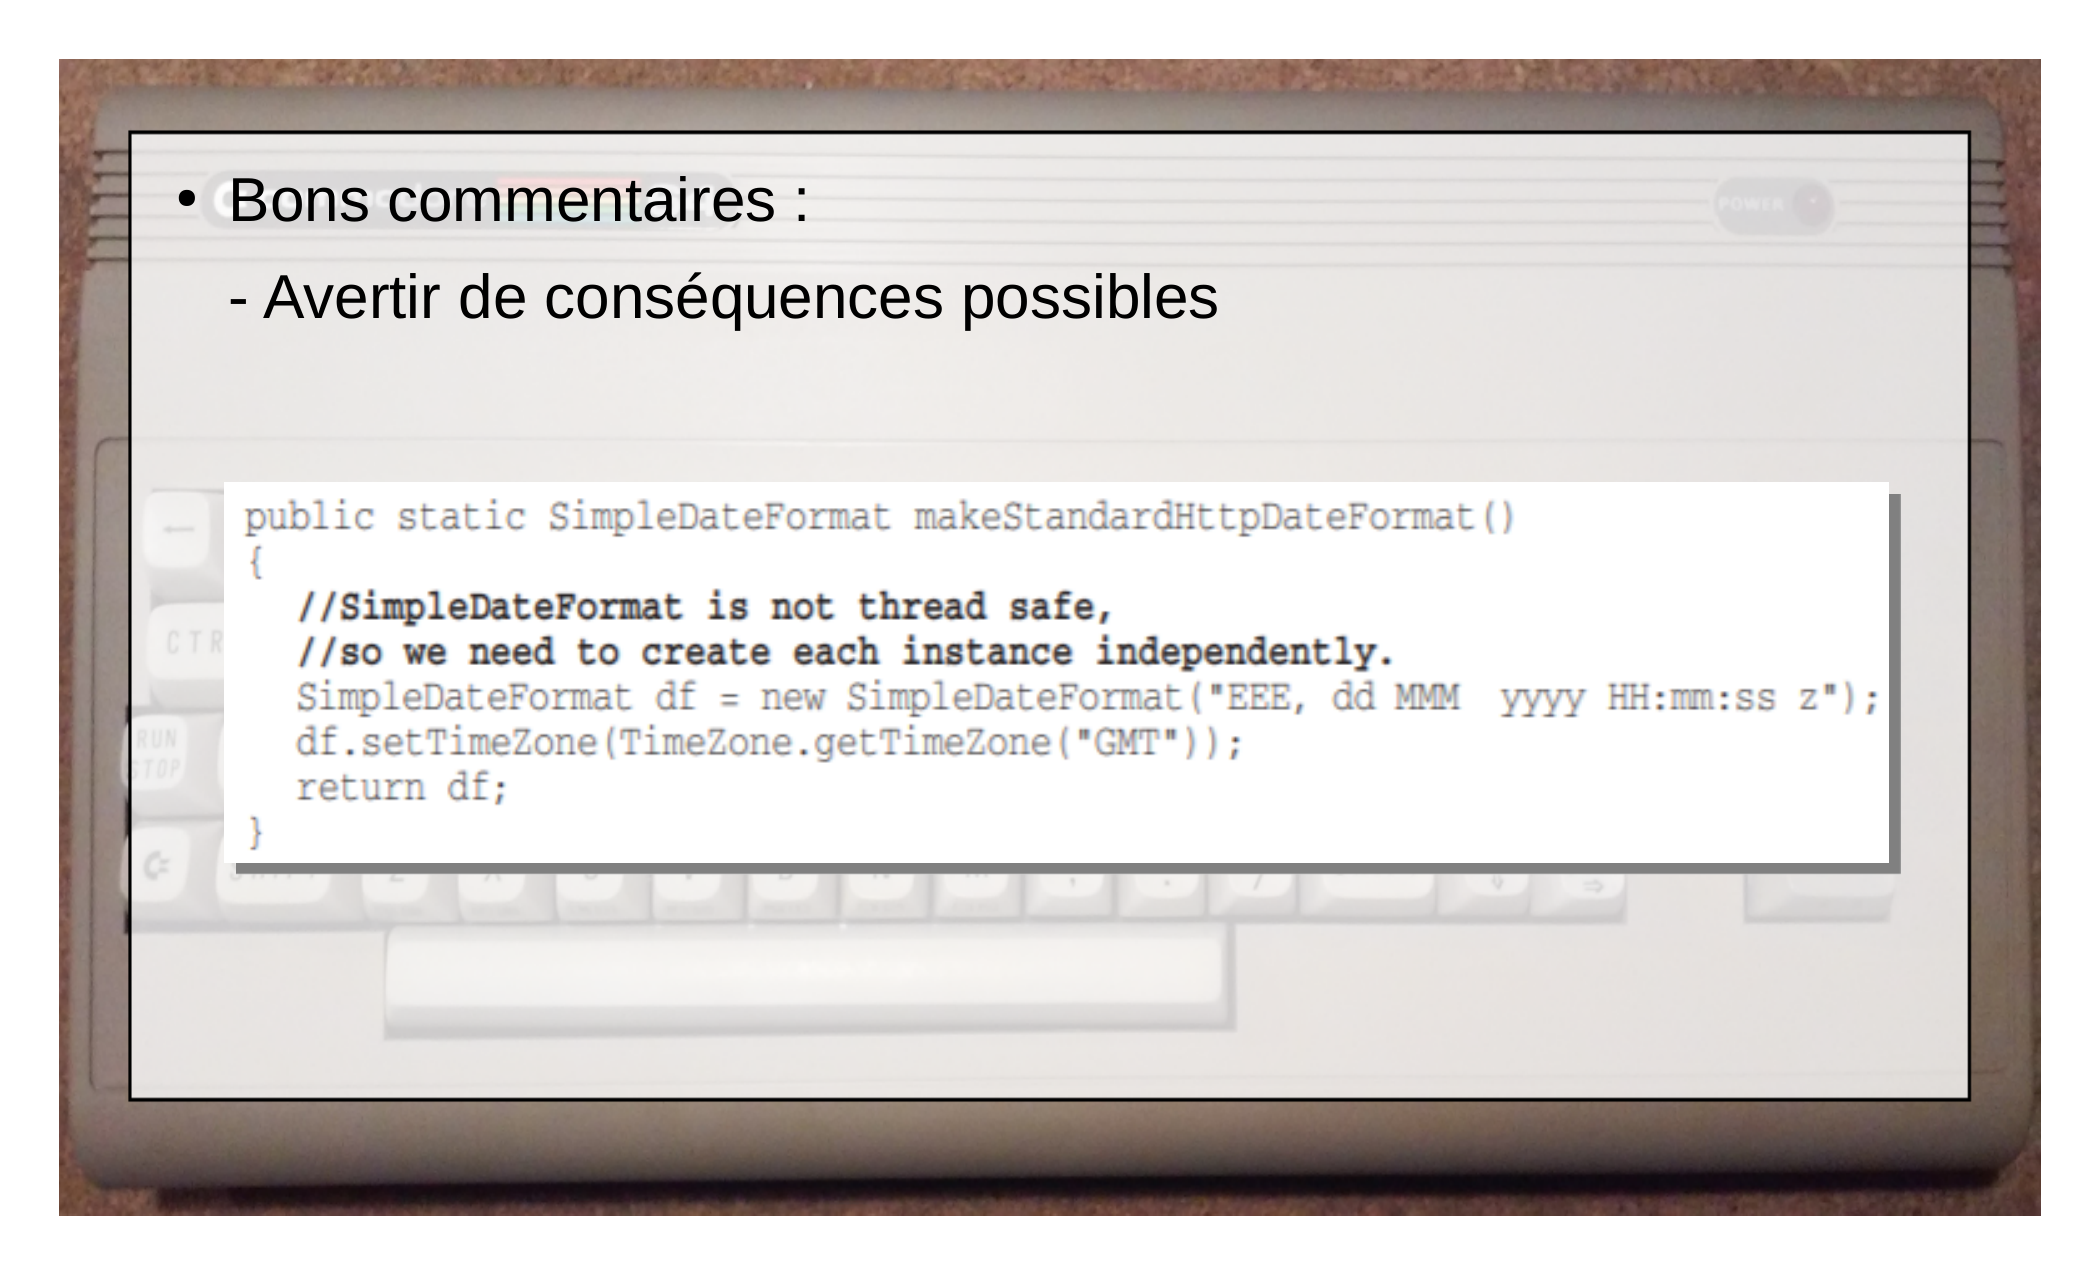

# Bons commentaires :
- Avertir de conséquences possibles